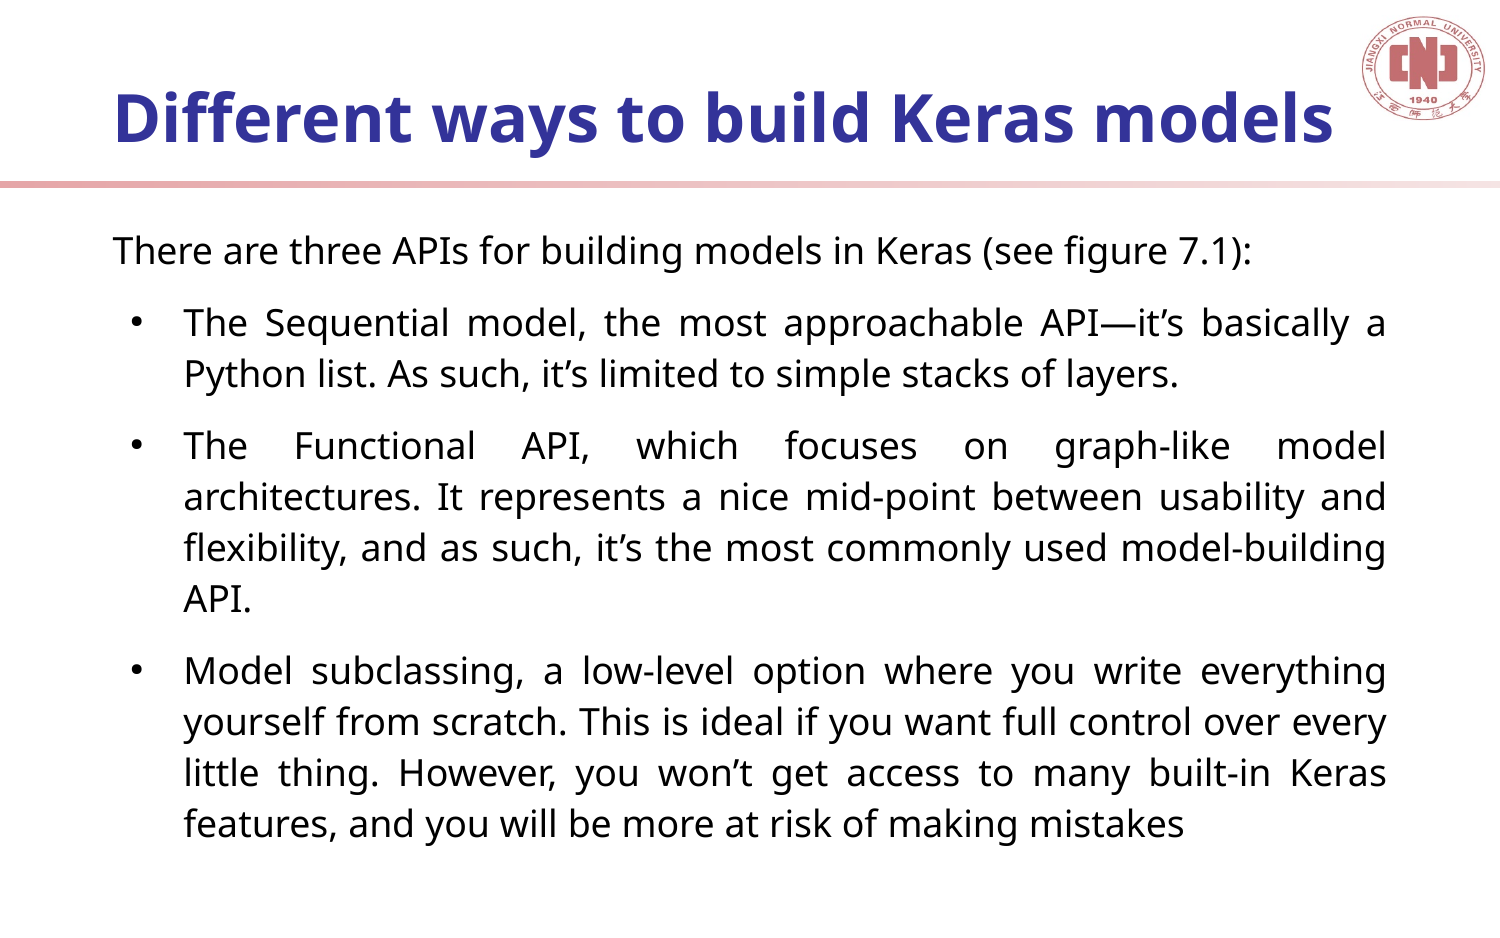

# Different ways to build Keras models
There are three APIs for building models in Keras (see figure 7.1):
The Sequential model, the most approachable API—it’s basically a Python list. As such, it’s limited to simple stacks of layers.
The Functional API, which focuses on graph-like model architectures. It represents a nice mid-point between usability and flexibility, and as such, it’s the most commonly used model-building API.
Model subclassing, a low-level option where you write everything yourself from scratch. This is ideal if you want full control over every little thing. However, you won’t get access to many built-in Keras features, and you will be more at risk of making mistakes